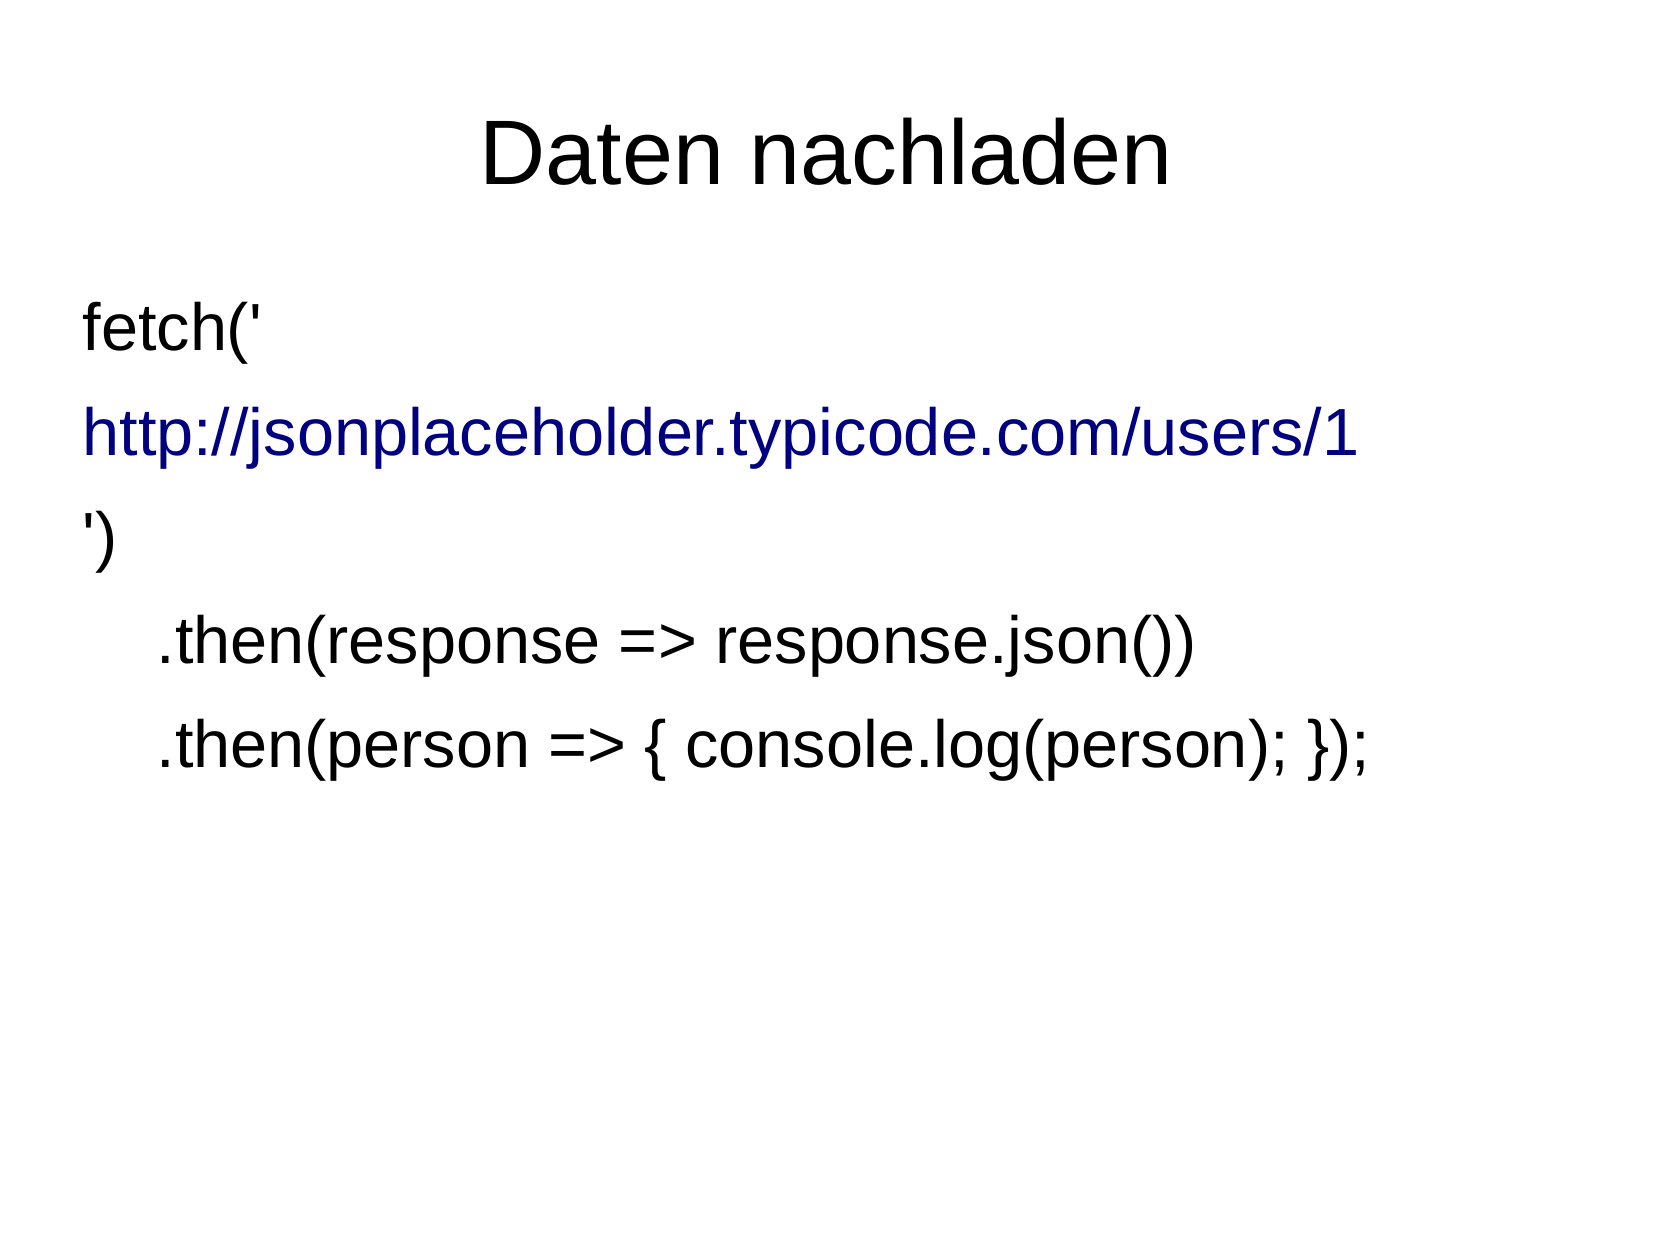

# Daten nachladen
fetch('
http://jsonplaceholder.typicode.com/users/1
')
 .then(response => response.json())
 .then(person => { console.log(person); });